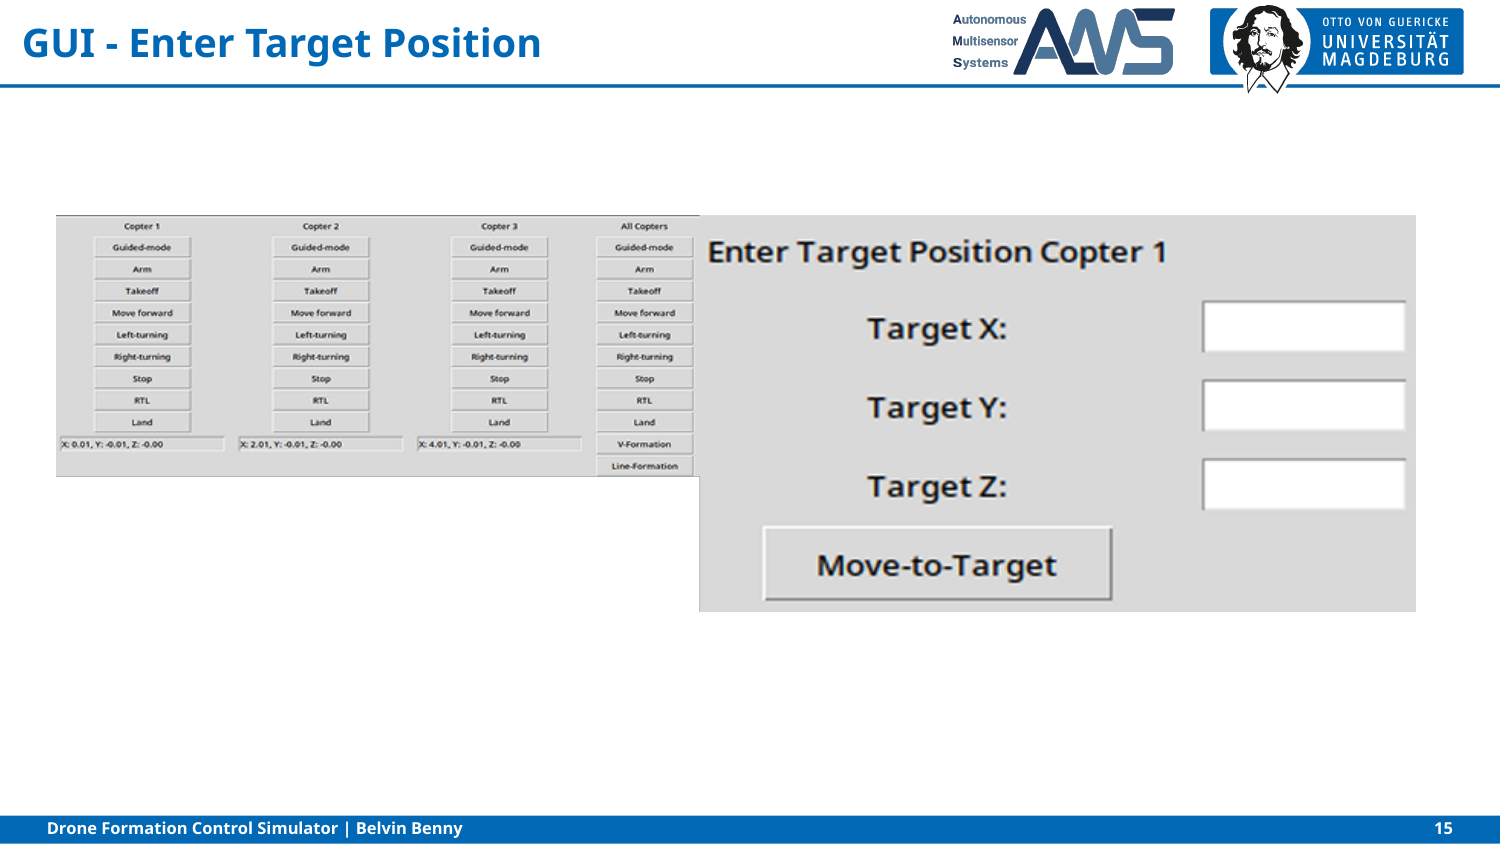

# GUI - Enter Target Position
Drone Formation Control Simulator | Belvin Benny
15